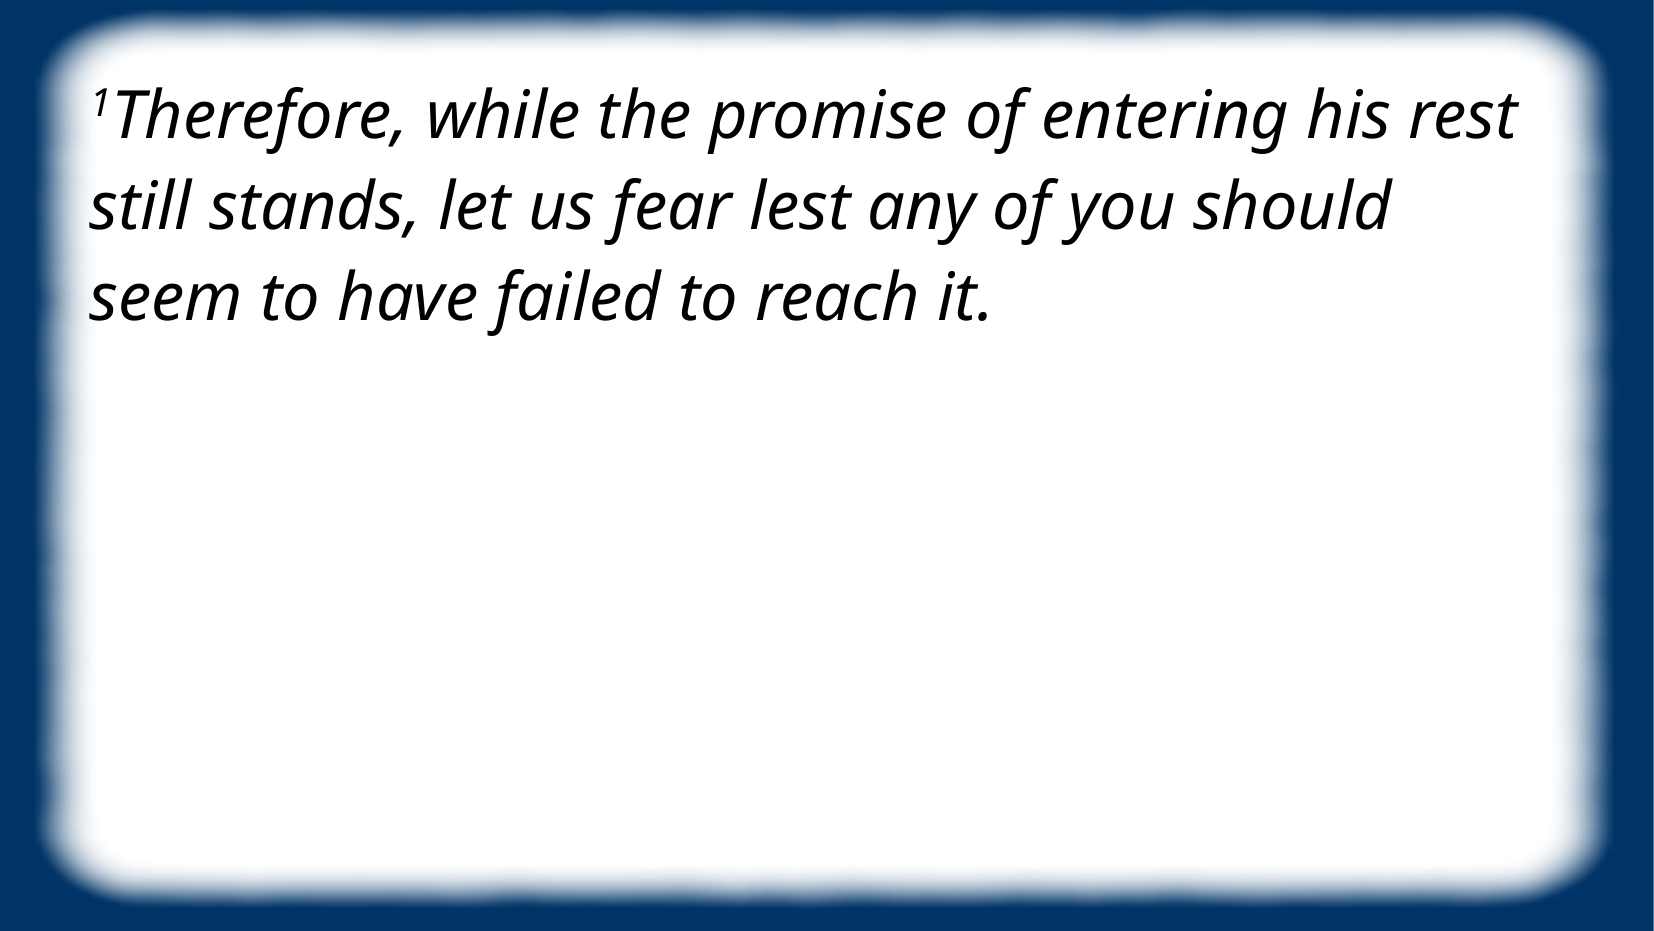

1Therefore, while the promise of entering his rest still stands, let us fear lest any of you should seem to have failed to reach it.